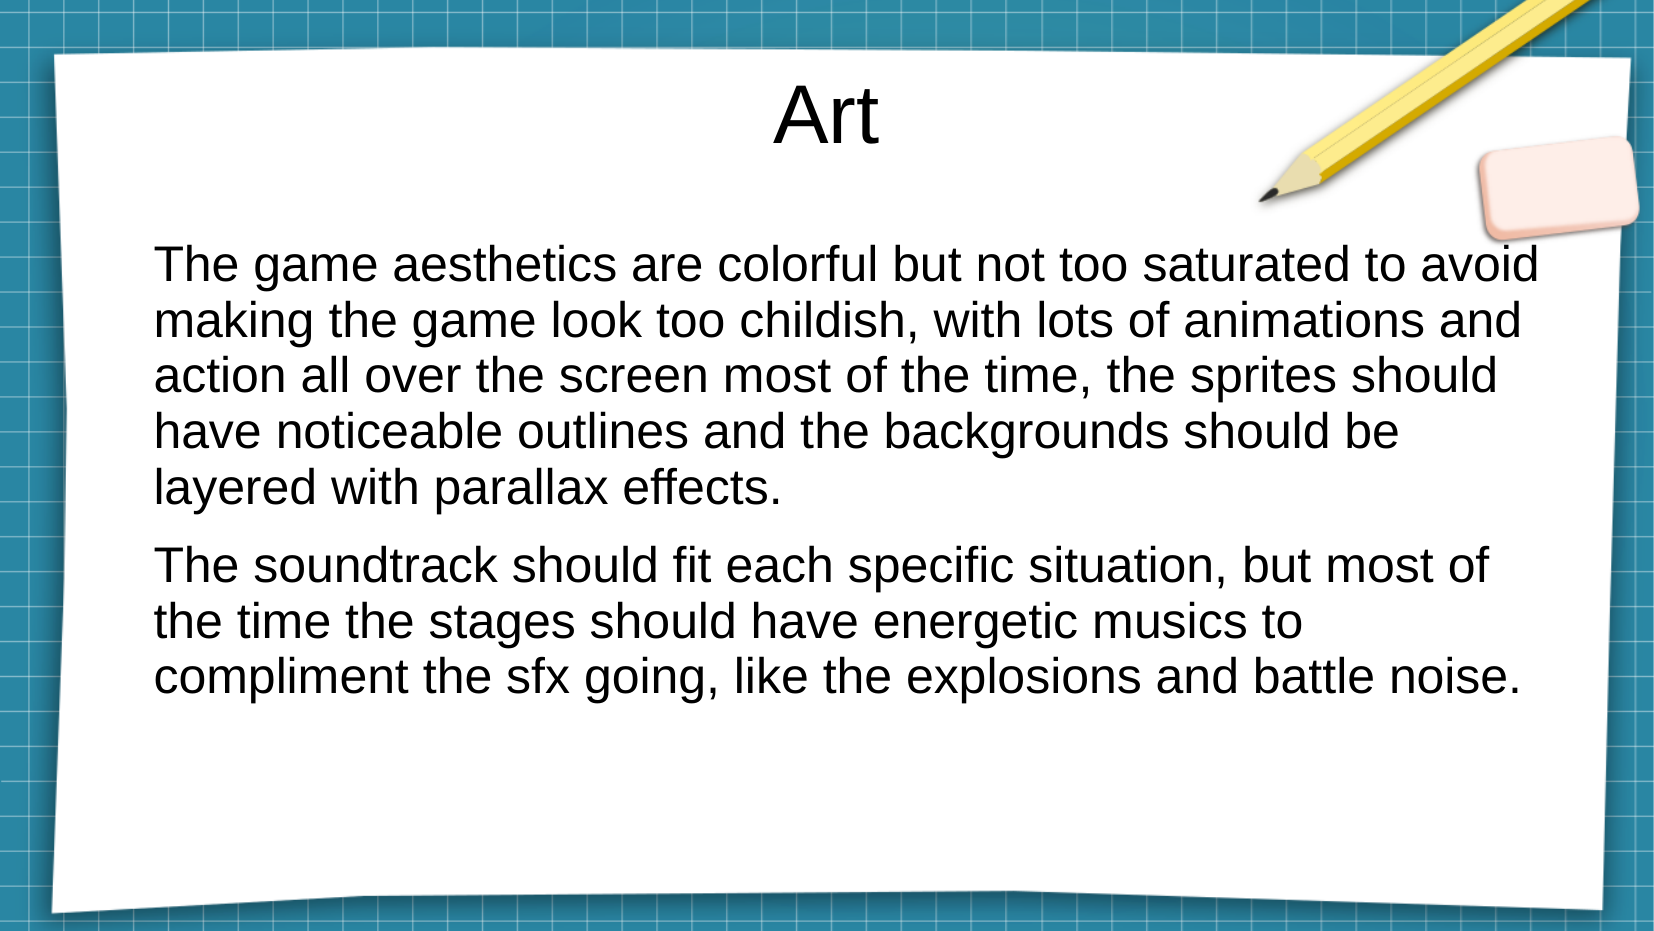

# Art
The game aesthetics are colorful but not too saturated to avoid making the game look too childish, with lots of animations and action all over the screen most of the time, the sprites should have noticeable outlines and the backgrounds should be layered with parallax effects.
The soundtrack should fit each specific situation, but most of the time the stages should have energetic musics to compliment the sfx going, like the explosions and battle noise.